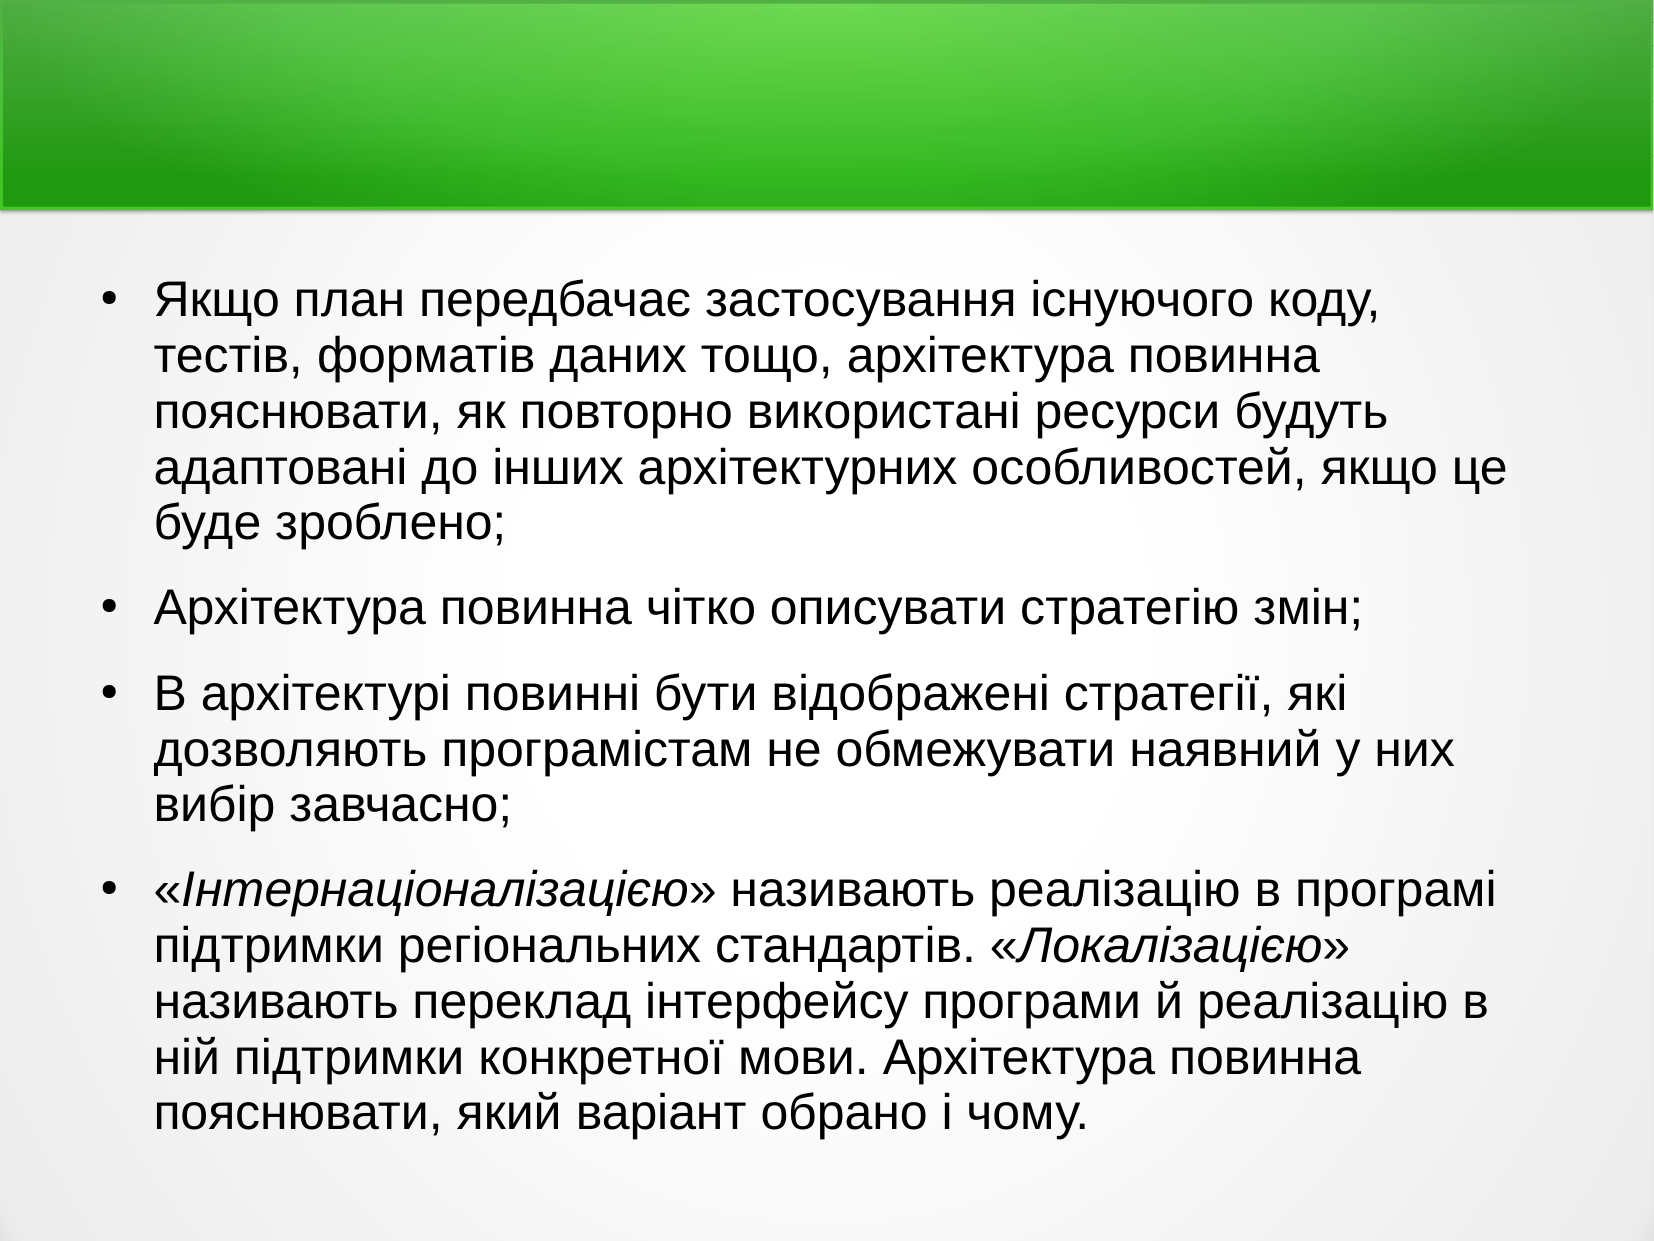

#
Якщо план передбачає застосування існуючого коду, тестів, форматів даних тощо, архітектура повинна пояснювати, як повторно використані ресурси будуть адаптовані до інших архітектурних особливостей, якщо це буде зроблено;
Архітектура повинна чітко описувати стратегію змін;
В архітектурі повинні бути відображені стратегії, які дозволяють програмістам не обмежувати наявний у них вибір завчасно;
«Інтернаціоналізацією» називають реалізацію в програмі підт­римки регіональних стандартів. «Локалізацією» називають переклад інтерфейсу програми й реалізацію в ній підтримки конкретної мови. Архітектура повинна пояснювати, який варіант обрано і чому.